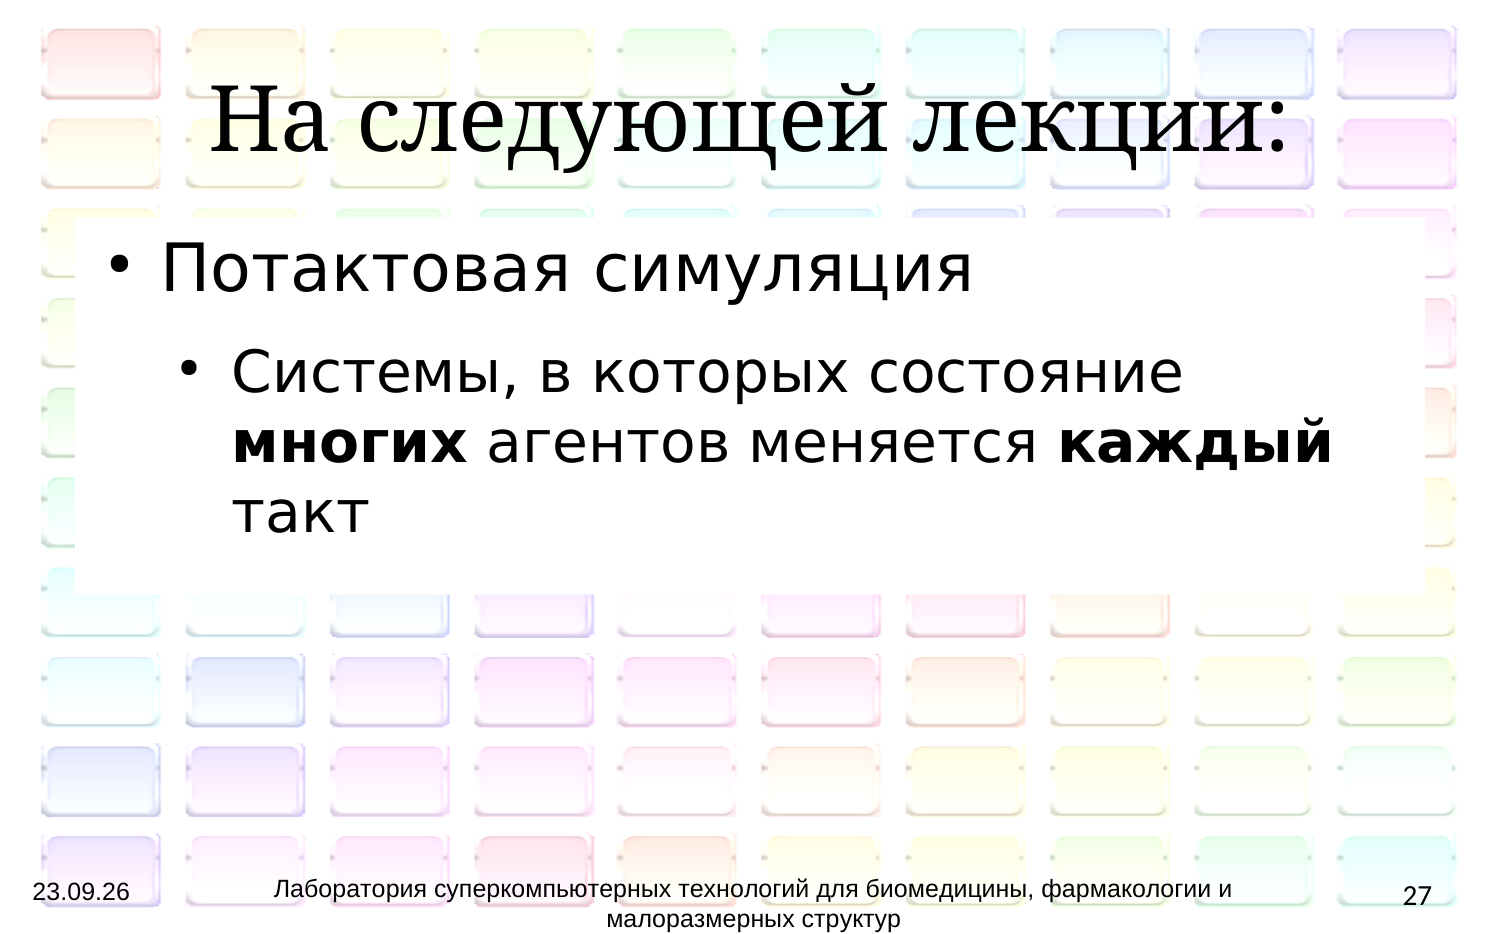

# На следующей лекции:
Потактовая симуляция
Системы, в которых состояние многих агентов меняется каждый такт
Лаборатория суперкомпьютерных технологий для биомедицины, фармакологии и малоразмерных структур